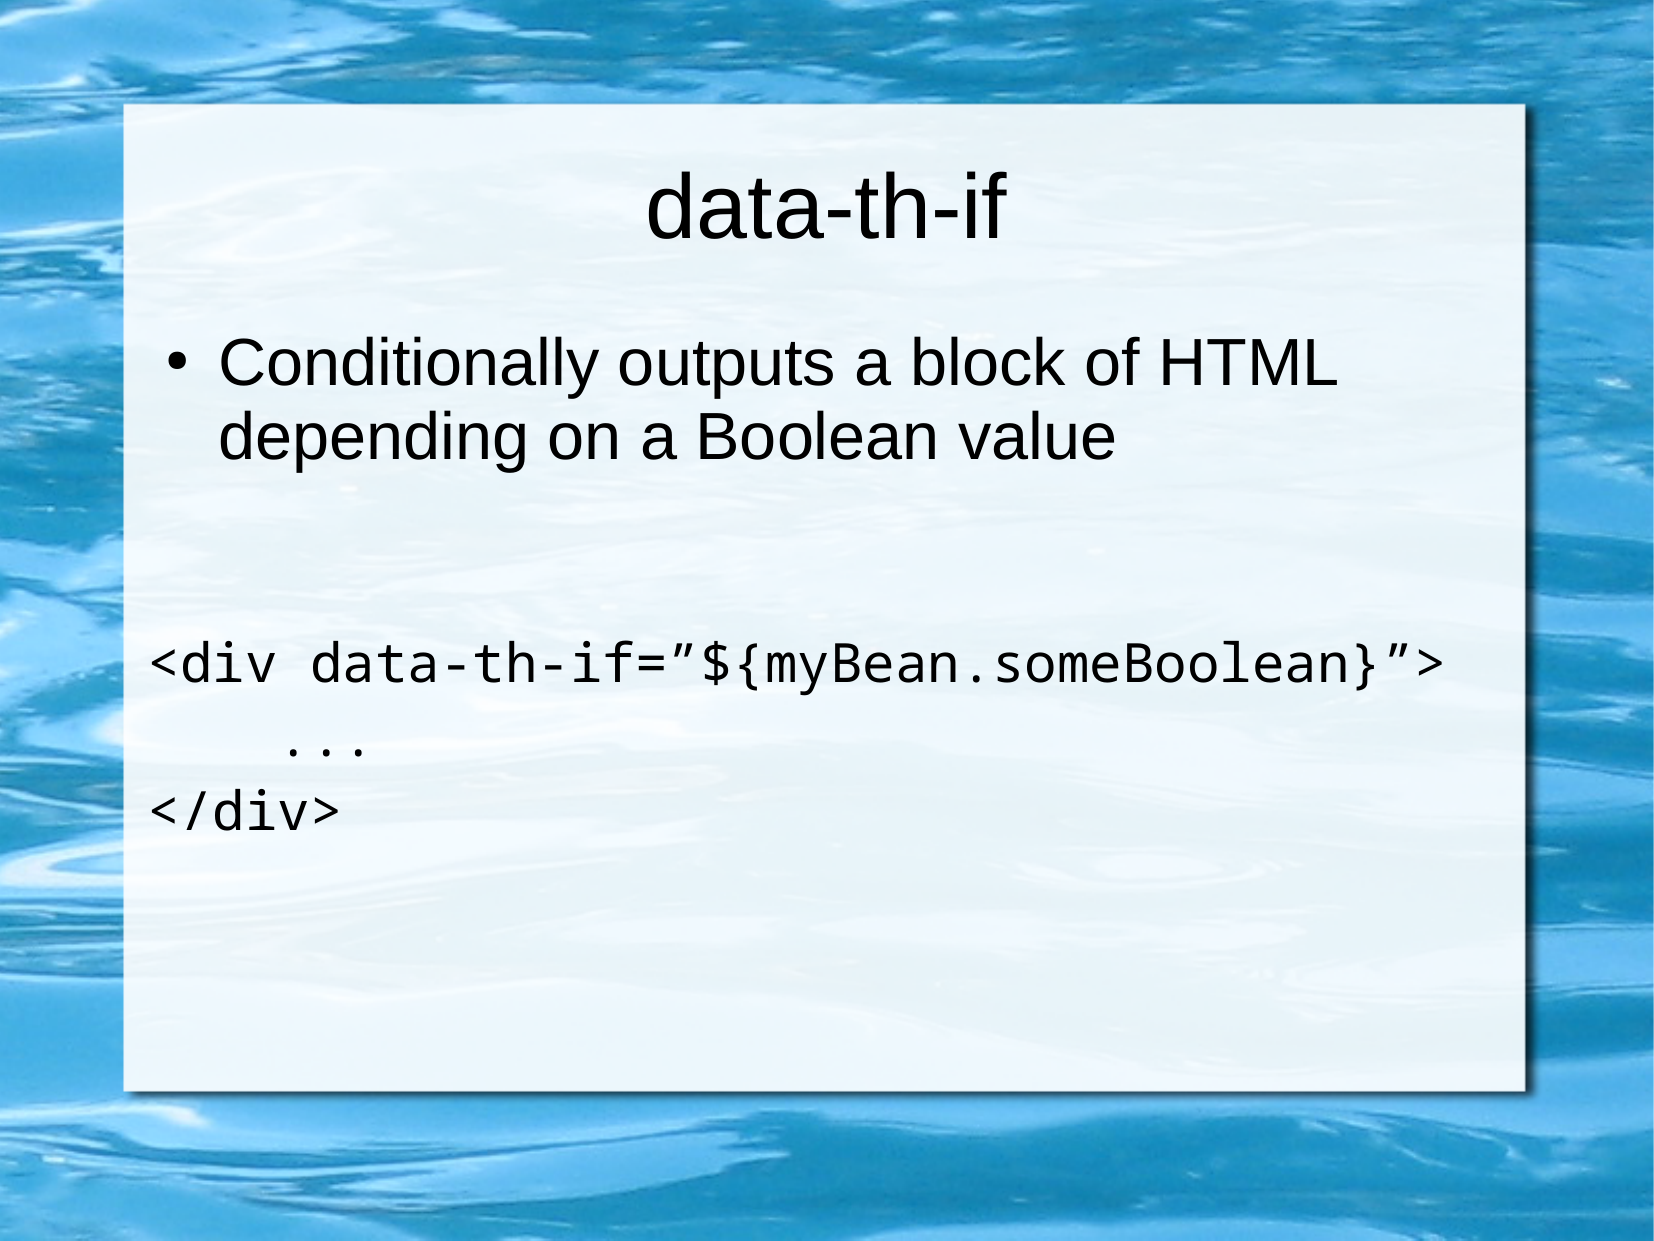

# data-th-if
Conditionally outputs a block of HTML depending on a Boolean value
<div data-th-if=”${myBean.someBoolean}”>
 ...
</div>